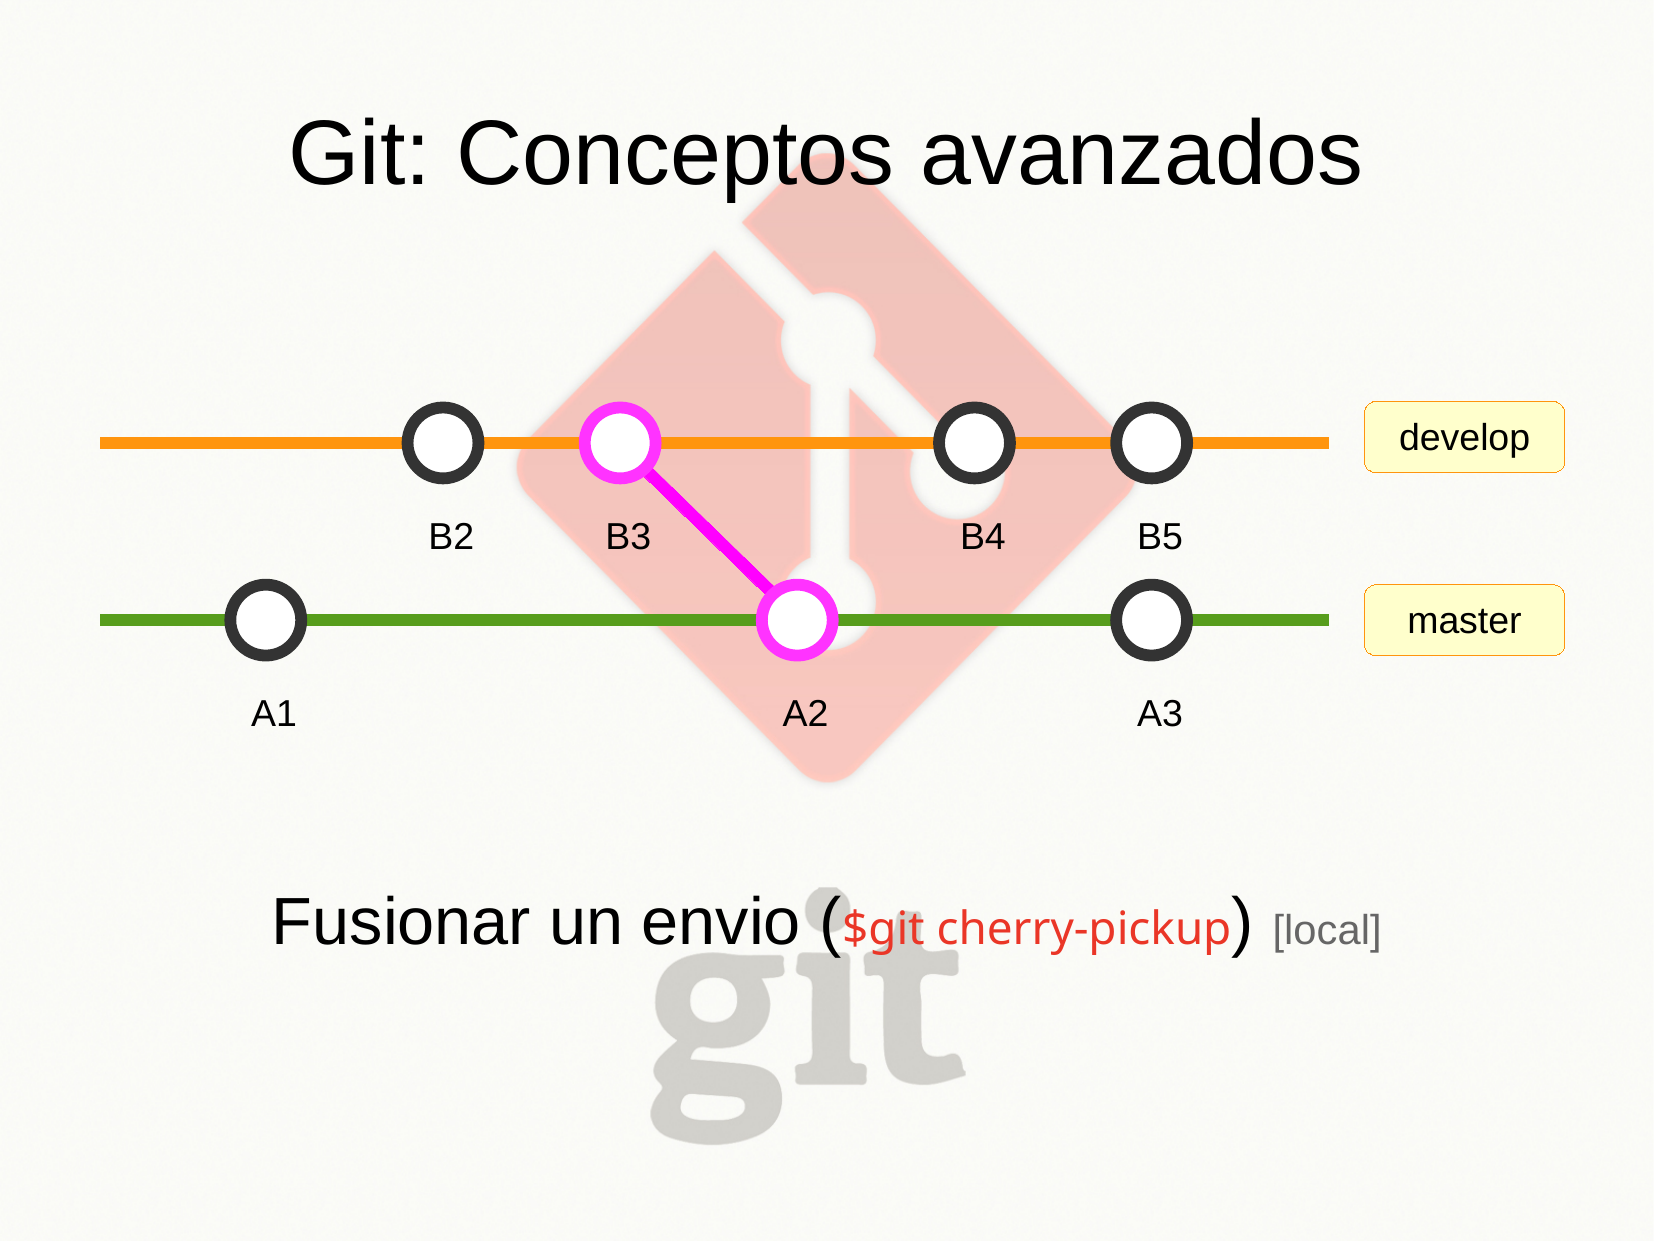

# Git: Conceptos avanzados
develop
B2
B3
B4
B5
Fusionar un envio ($git cherry-pickup) [local]
master
A1
A2
A3